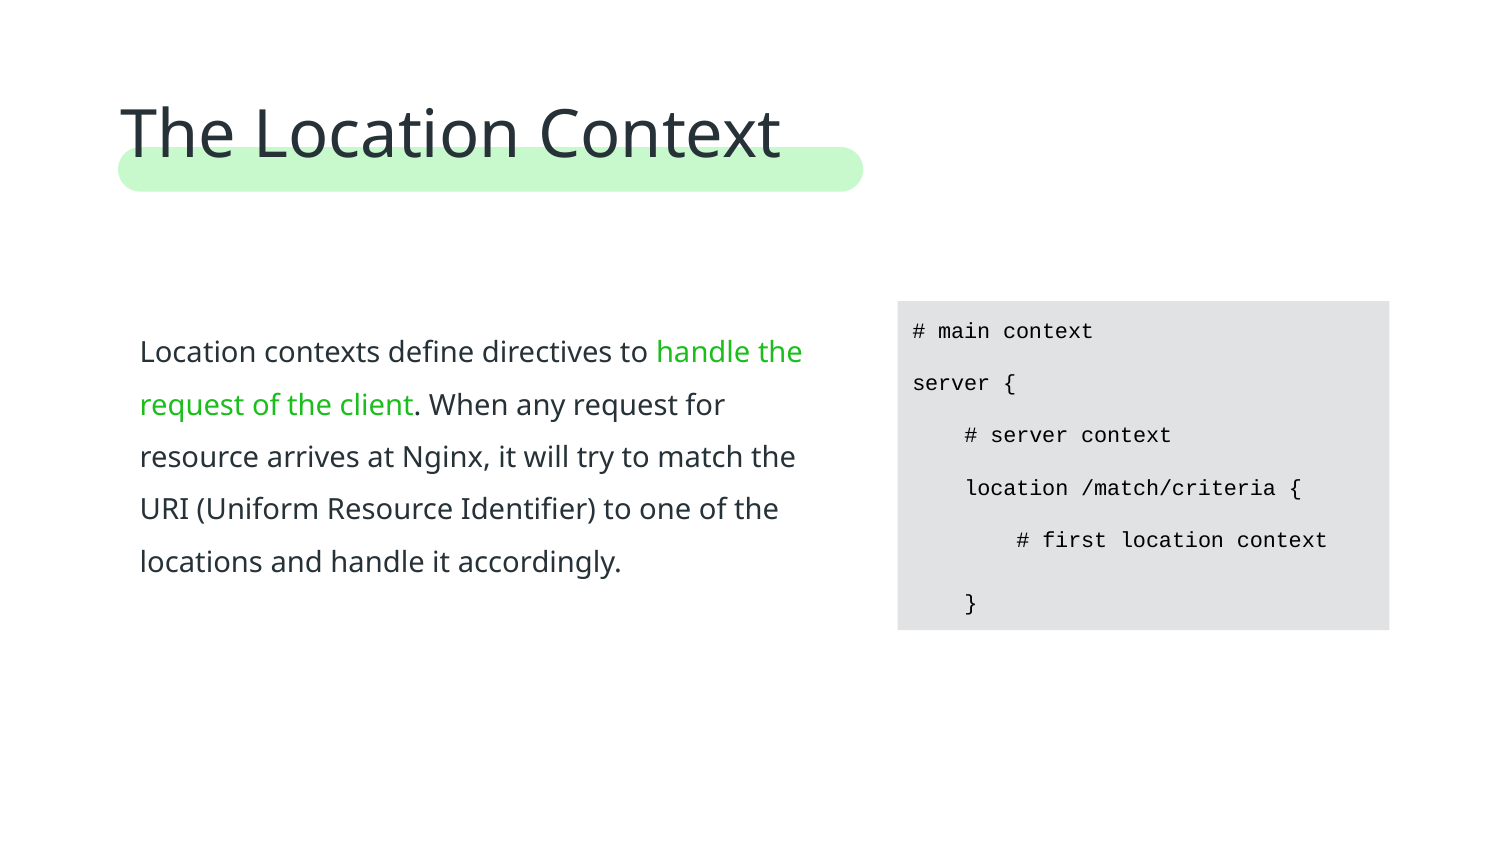

The Location Context
Location contexts define directives to handle the request of the client. When any request for resource arrives at Nginx, it will try to match the URI (Uniform Resource Identifier) to one of the locations and handle it accordingly.
# main context
server {
 # server context
 location /match/criteria {
 # first location context
 }